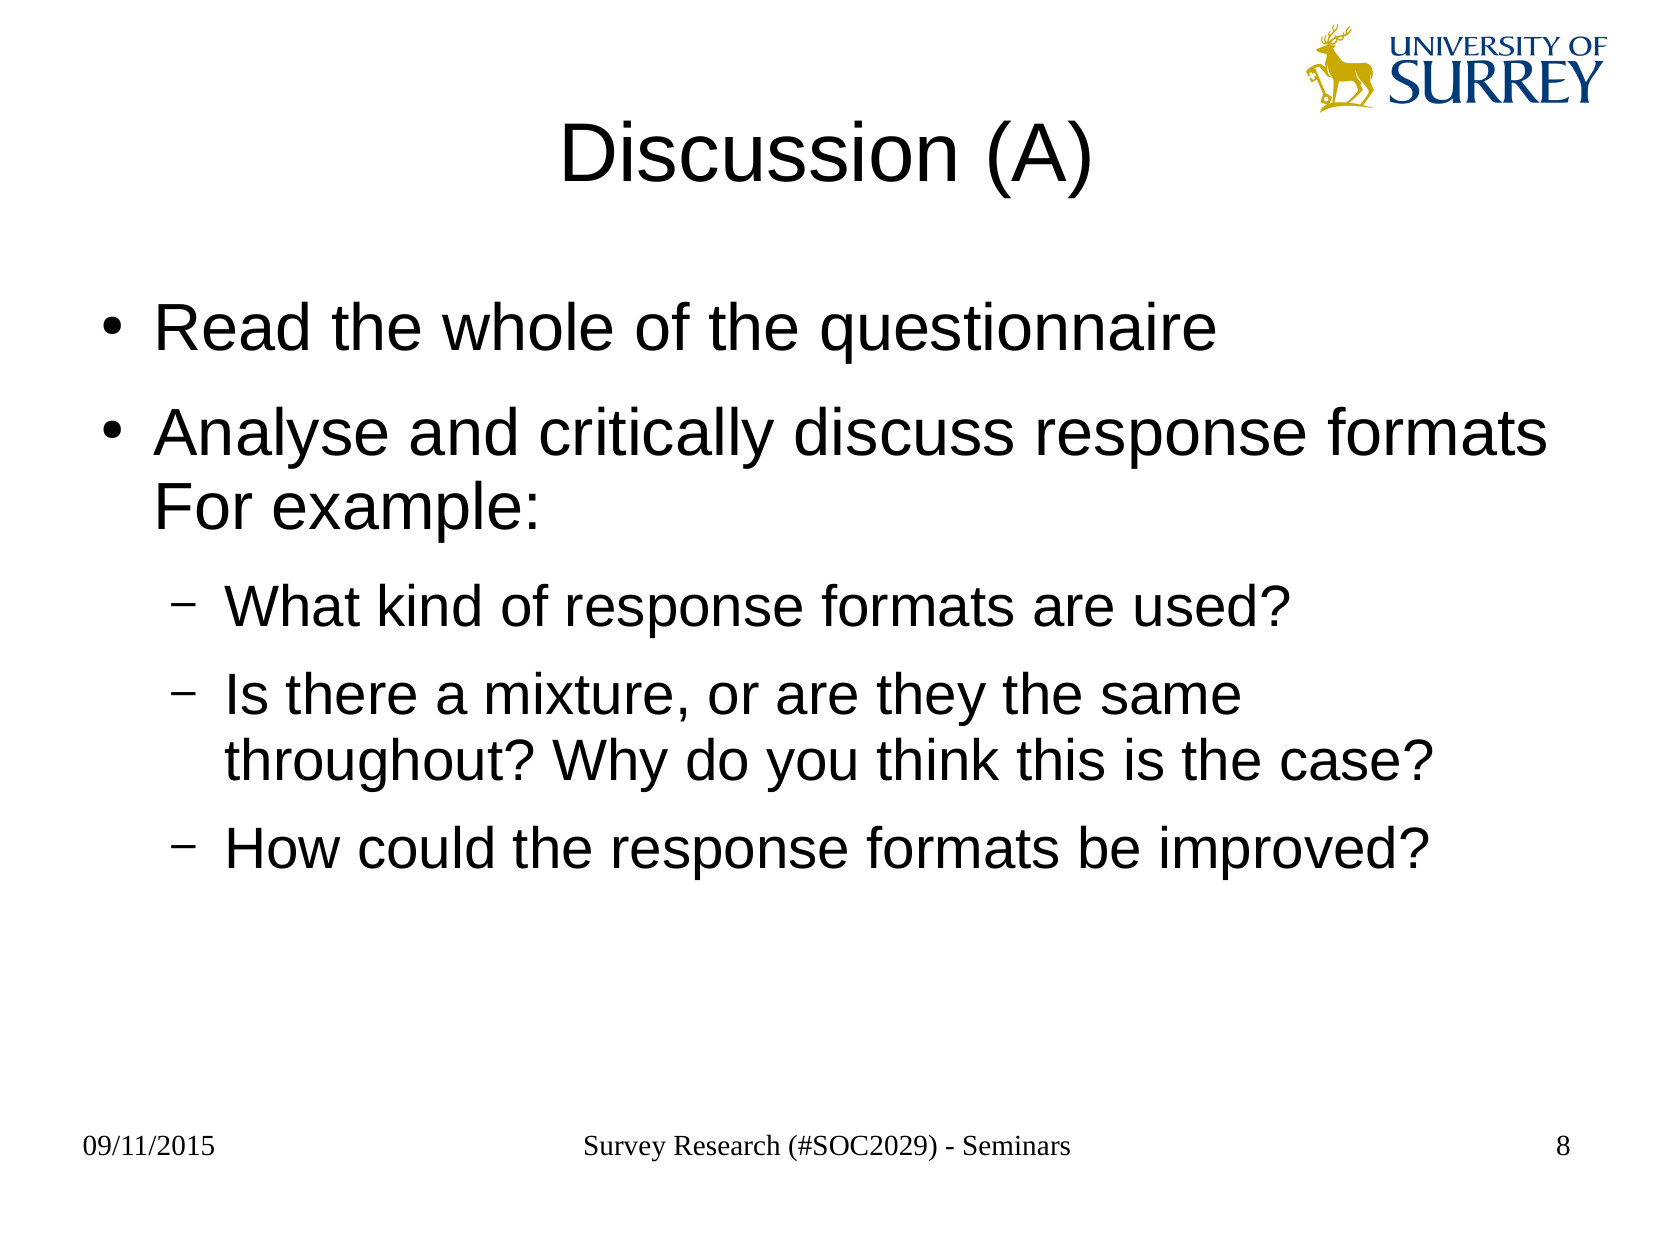

Discussion (A)
# Read the whole of the questionnaire
Analyse and critically discuss response formats For example:
What kind of response formats are used?
Is there a mixture, or are they the same throughout? Why do you think this is the case?
How could the response formats be improved?
05/10/2015
8